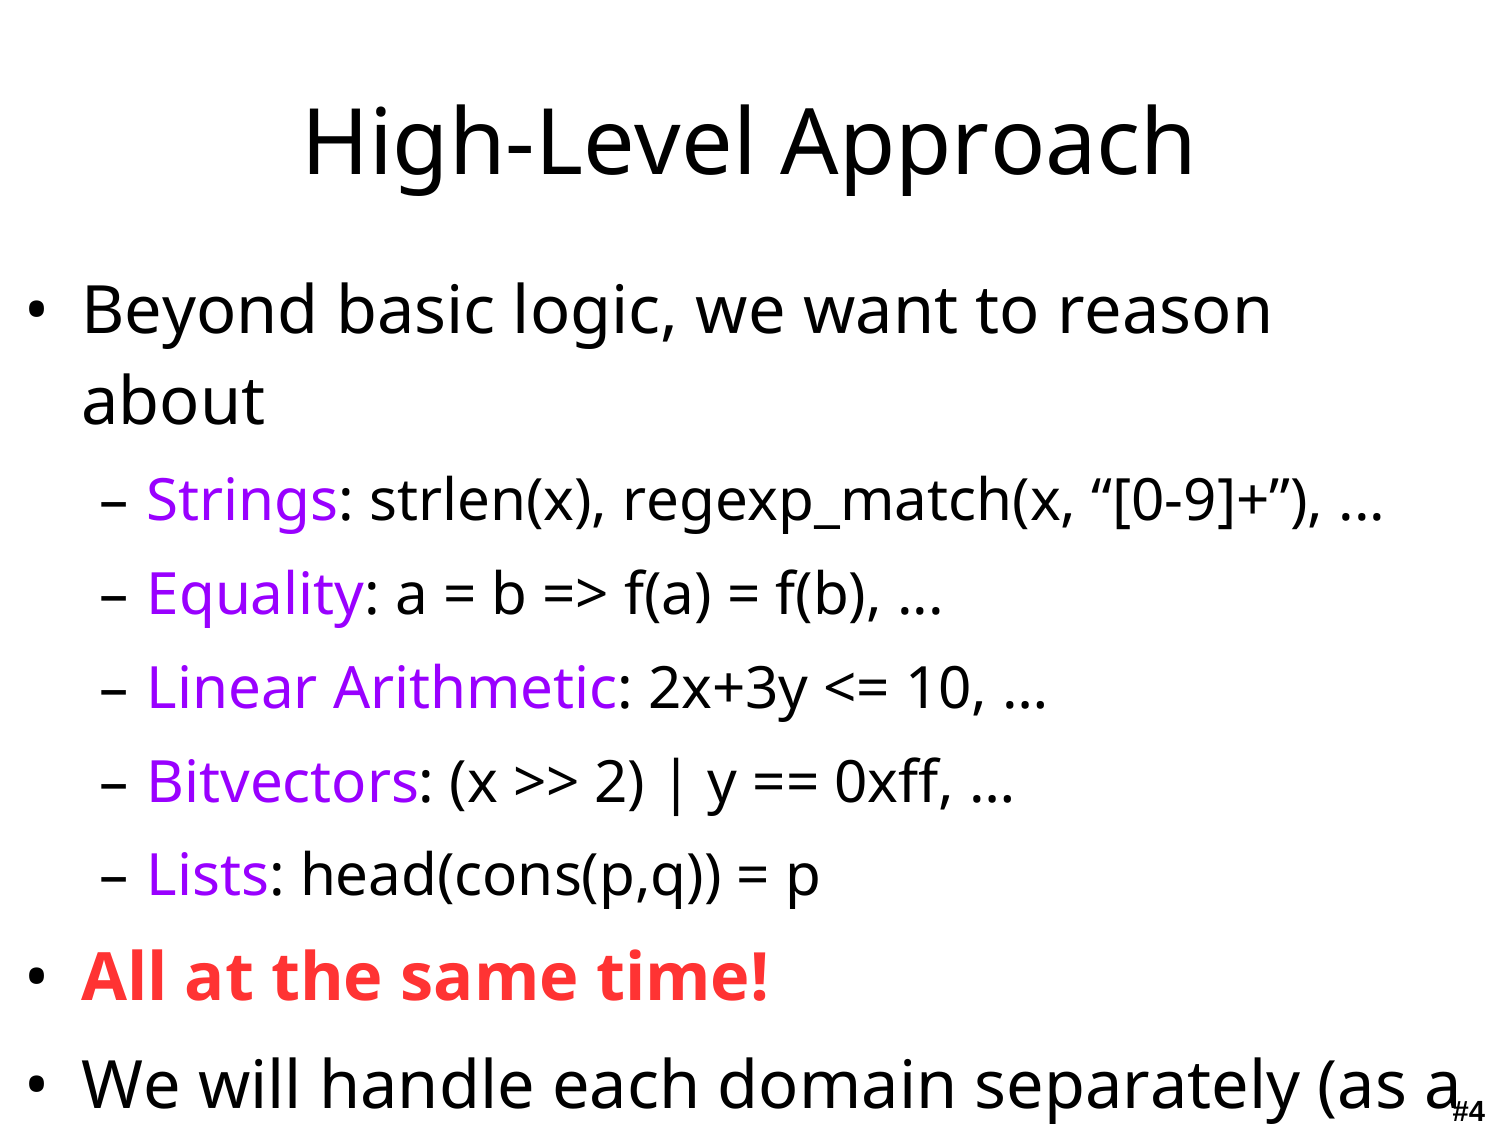

# High-Level Approach
Beyond basic logic, we want to reason about
Strings: strlen(x), regexp_match(x, “[0-9]+”), ...
Equality: a = b => f(a) = f(b), ...
Linear Arithmetic: 2x+3y <= 10, …
Bitvectors: (x >> 2) | y == 0xff, …
Lists: head(cons(p,q)) = p
All at the same time!
We will handle each domain separately (as a theory) and then combine them all together using DPLL and SAT as the “glue”.
4